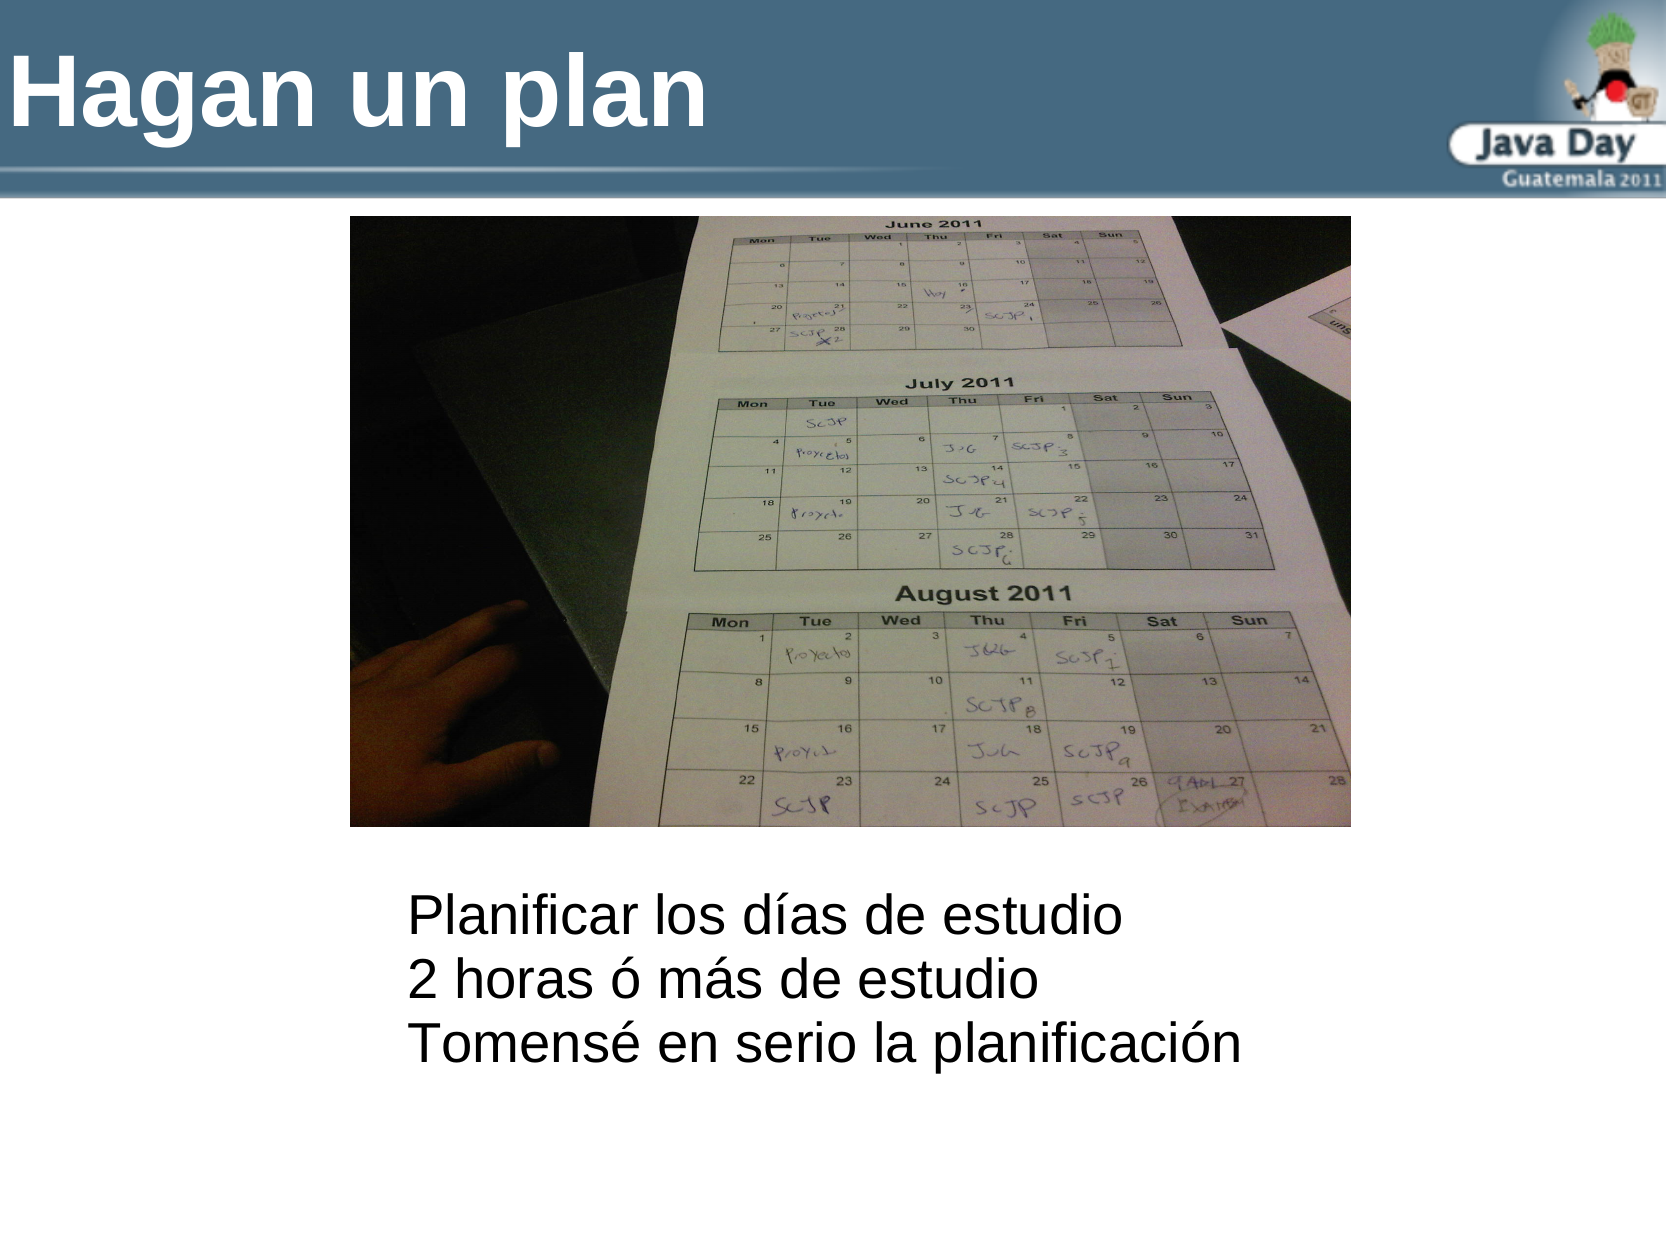

Hagan un plan
Planificar los días de estudio
2 horas ó más de estudio
Tomensé en serio la planificación